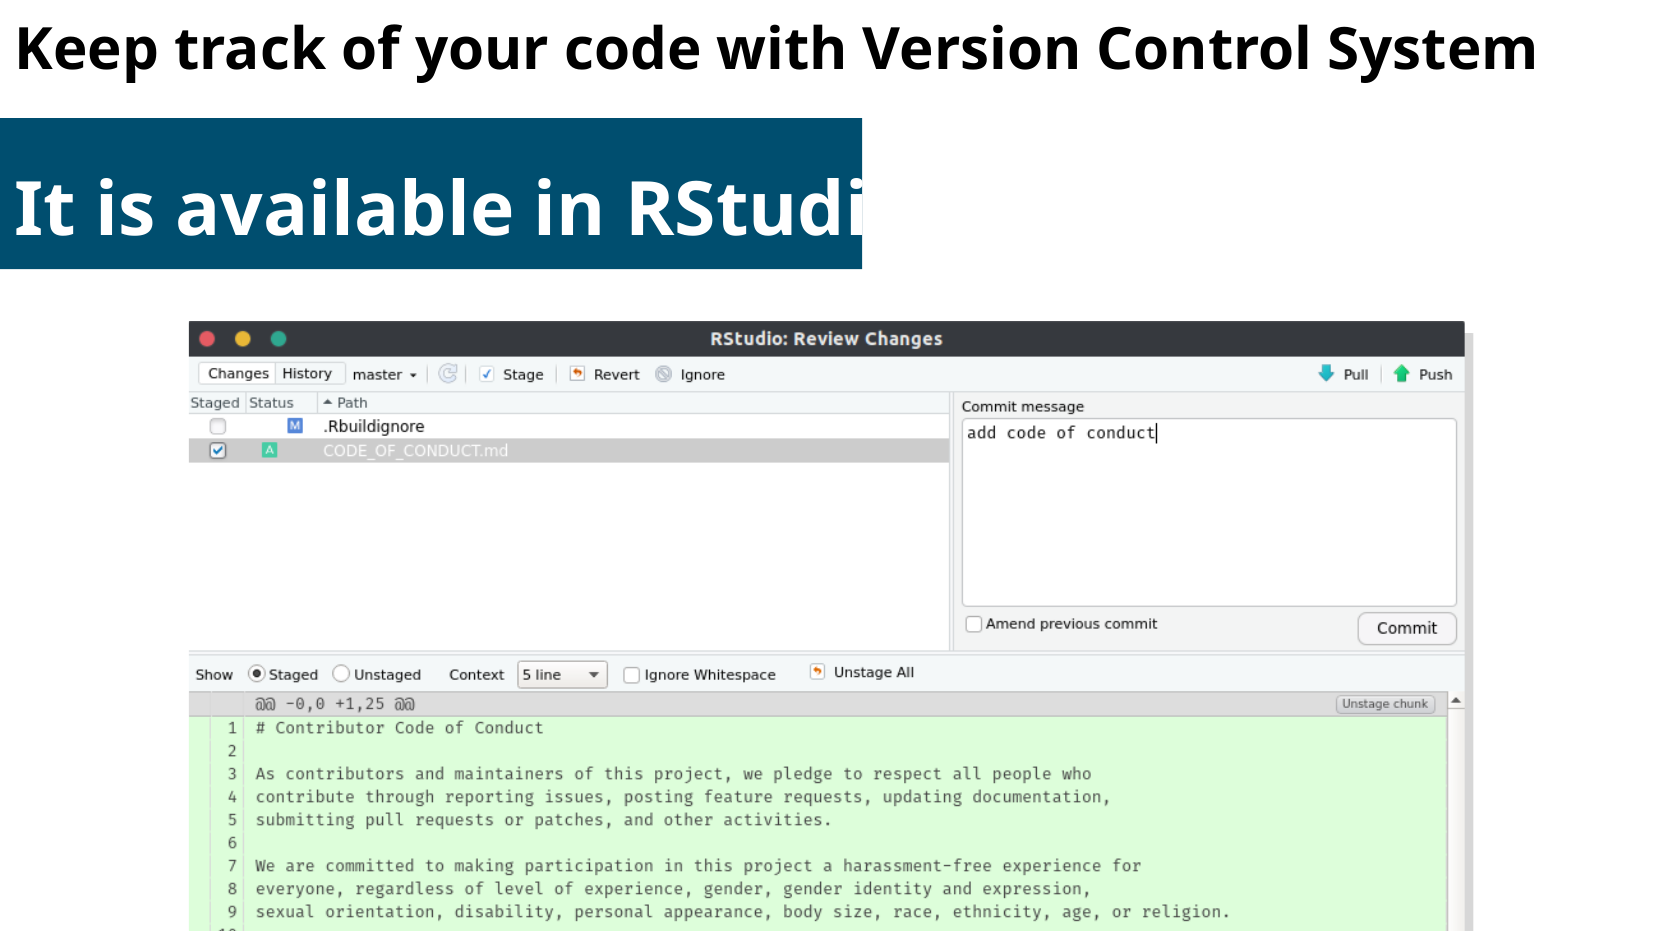

Keep track of your code with Version Control System
It is available in RStudio!